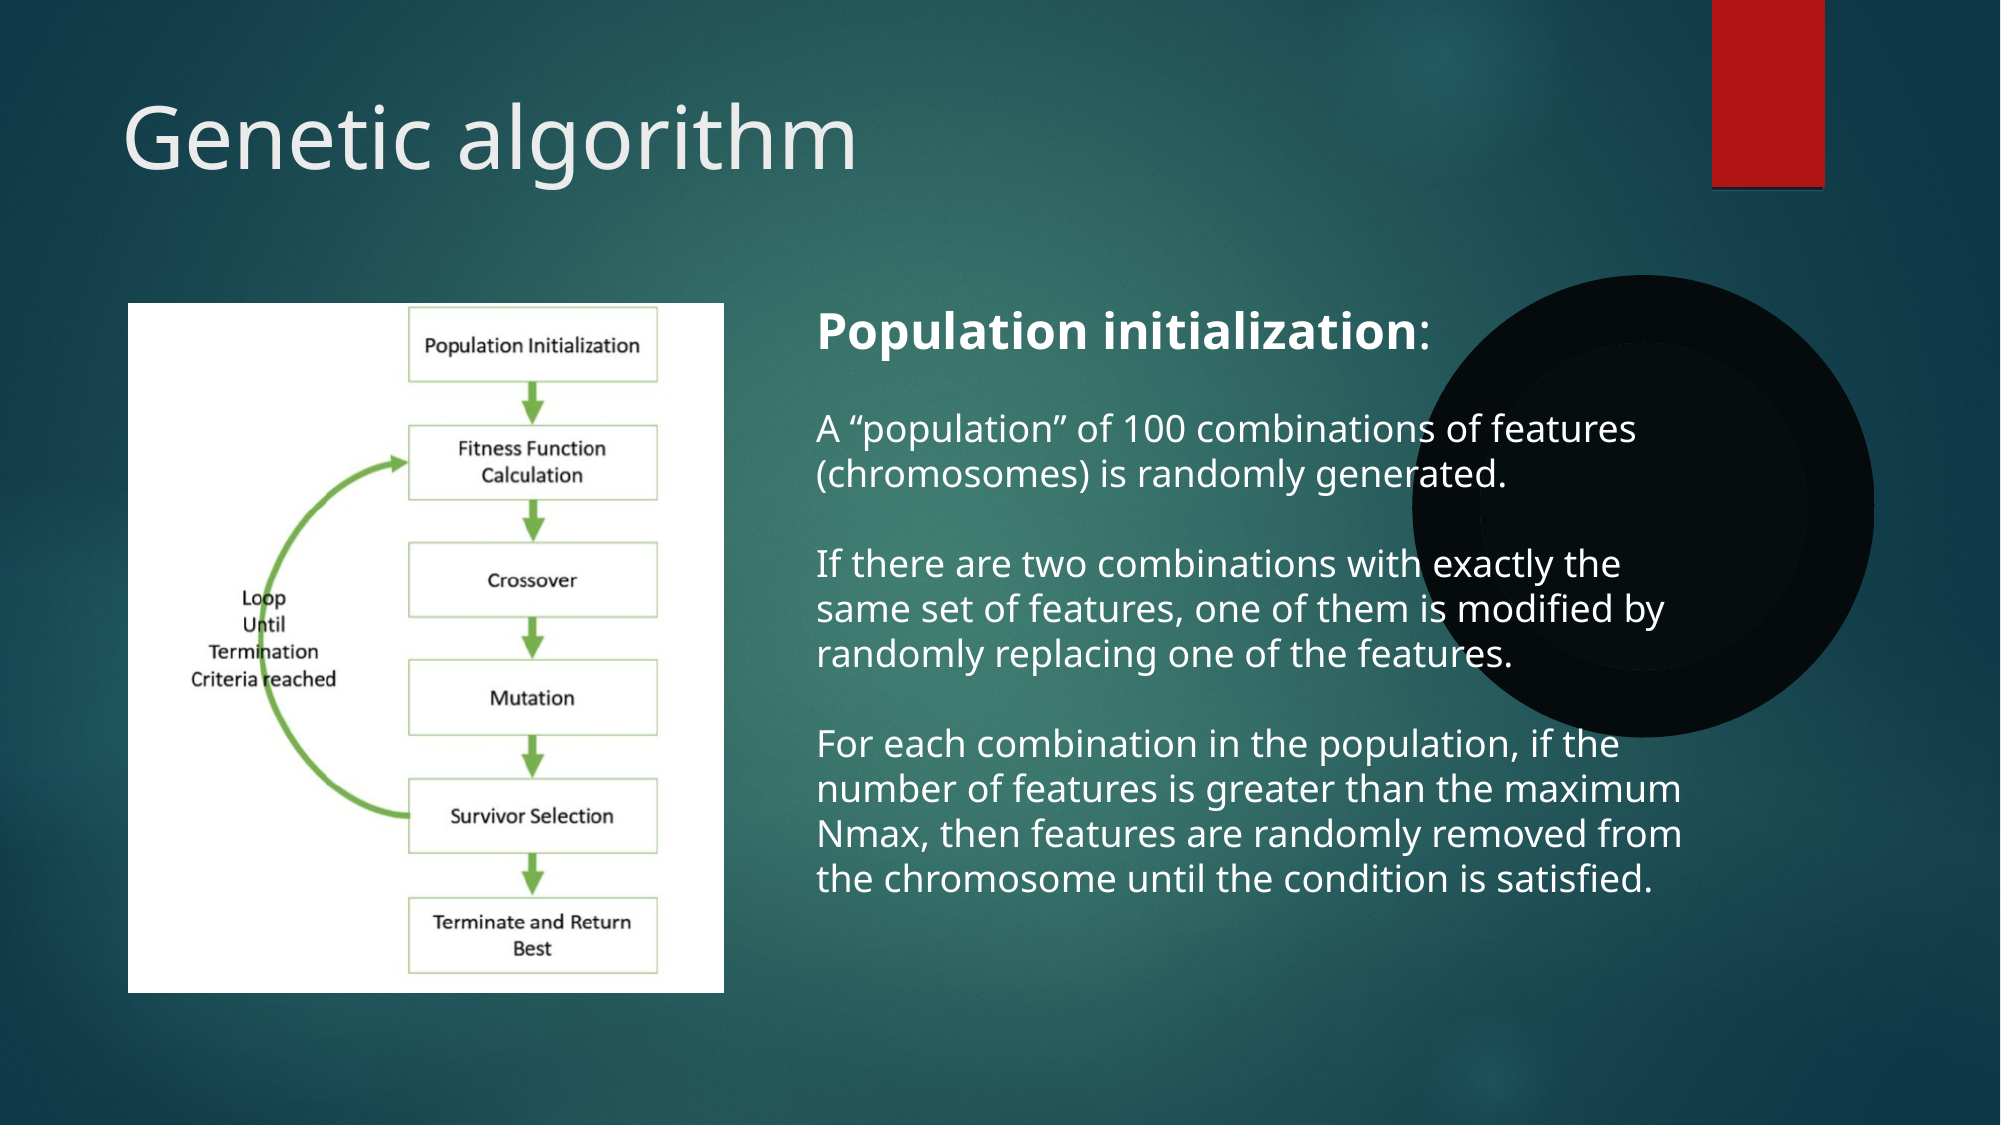

# Genetic algorithm
Population initialization:
A “population” of 100 combinations of features
(chromosomes) is randomly generated.
If there are two combinations with exactly the
same set of features, one of them is modified by
randomly replacing one of the features.
For each combination in the population, if the
number of features is greater than the maximum
Nmax, then features are randomly removed from
the chromosome until the condition is satisfied.